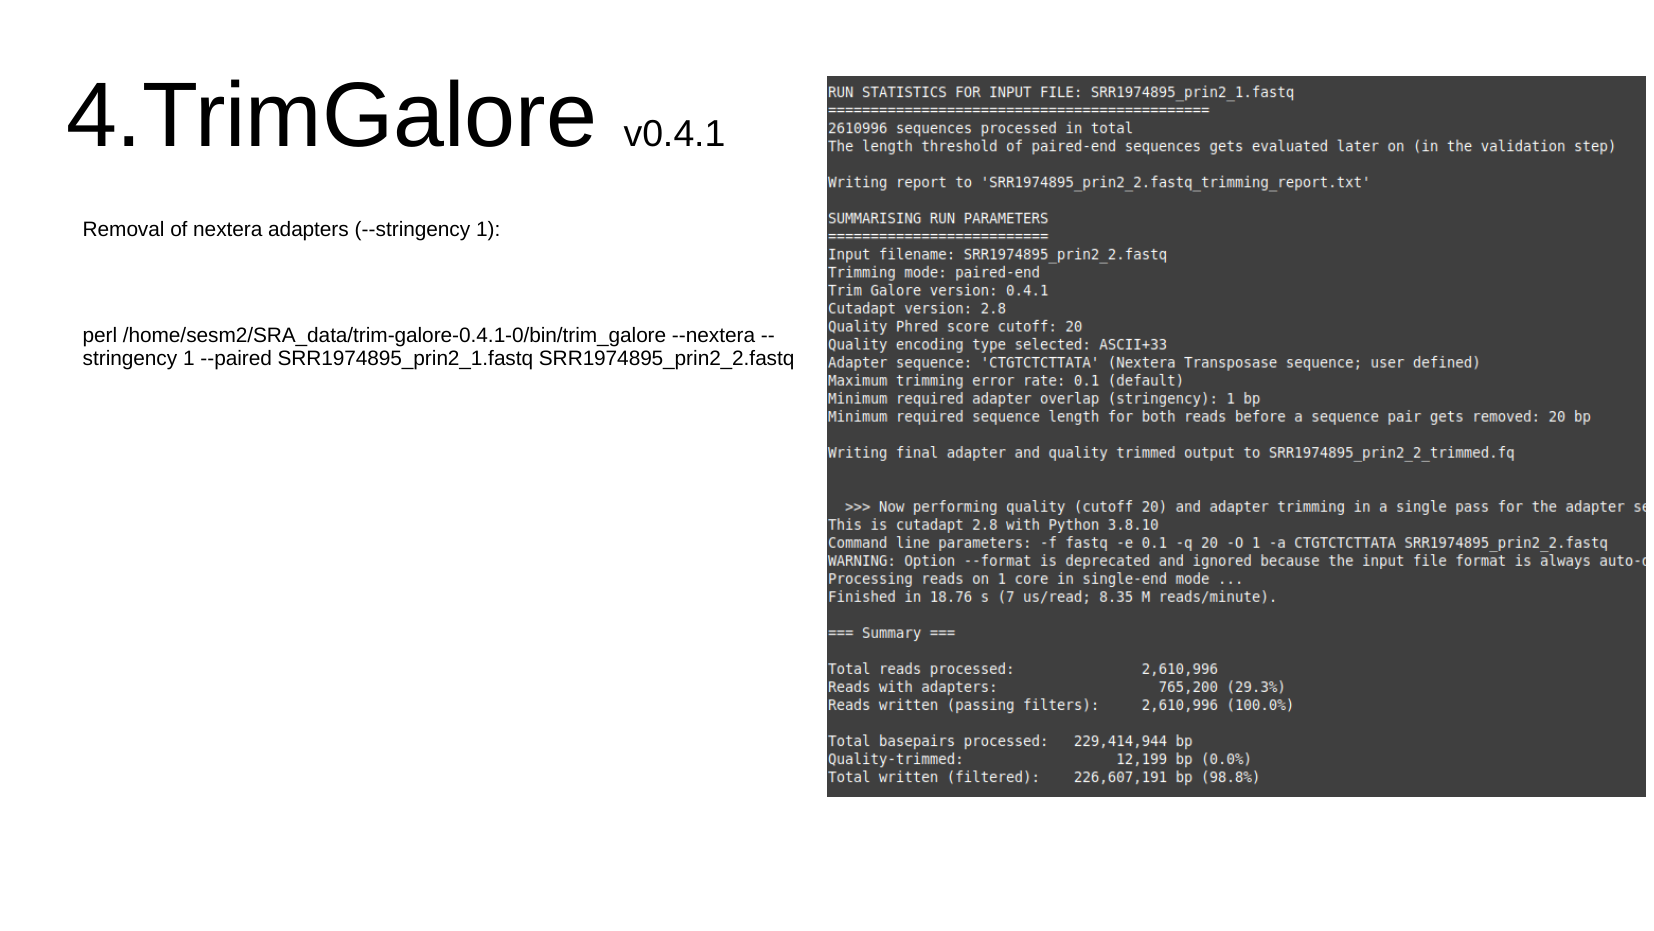

# 4.TrimGalore v0.4.1
Removal of nextera adapters (--stringency 1):
perl /home/sesm2/SRA_data/trim-galore-0.4.1-0/bin/trim_galore --nextera --stringency 1 --paired SRR1974895_prin2_1.fastq SRR1974895_prin2_2.fastq